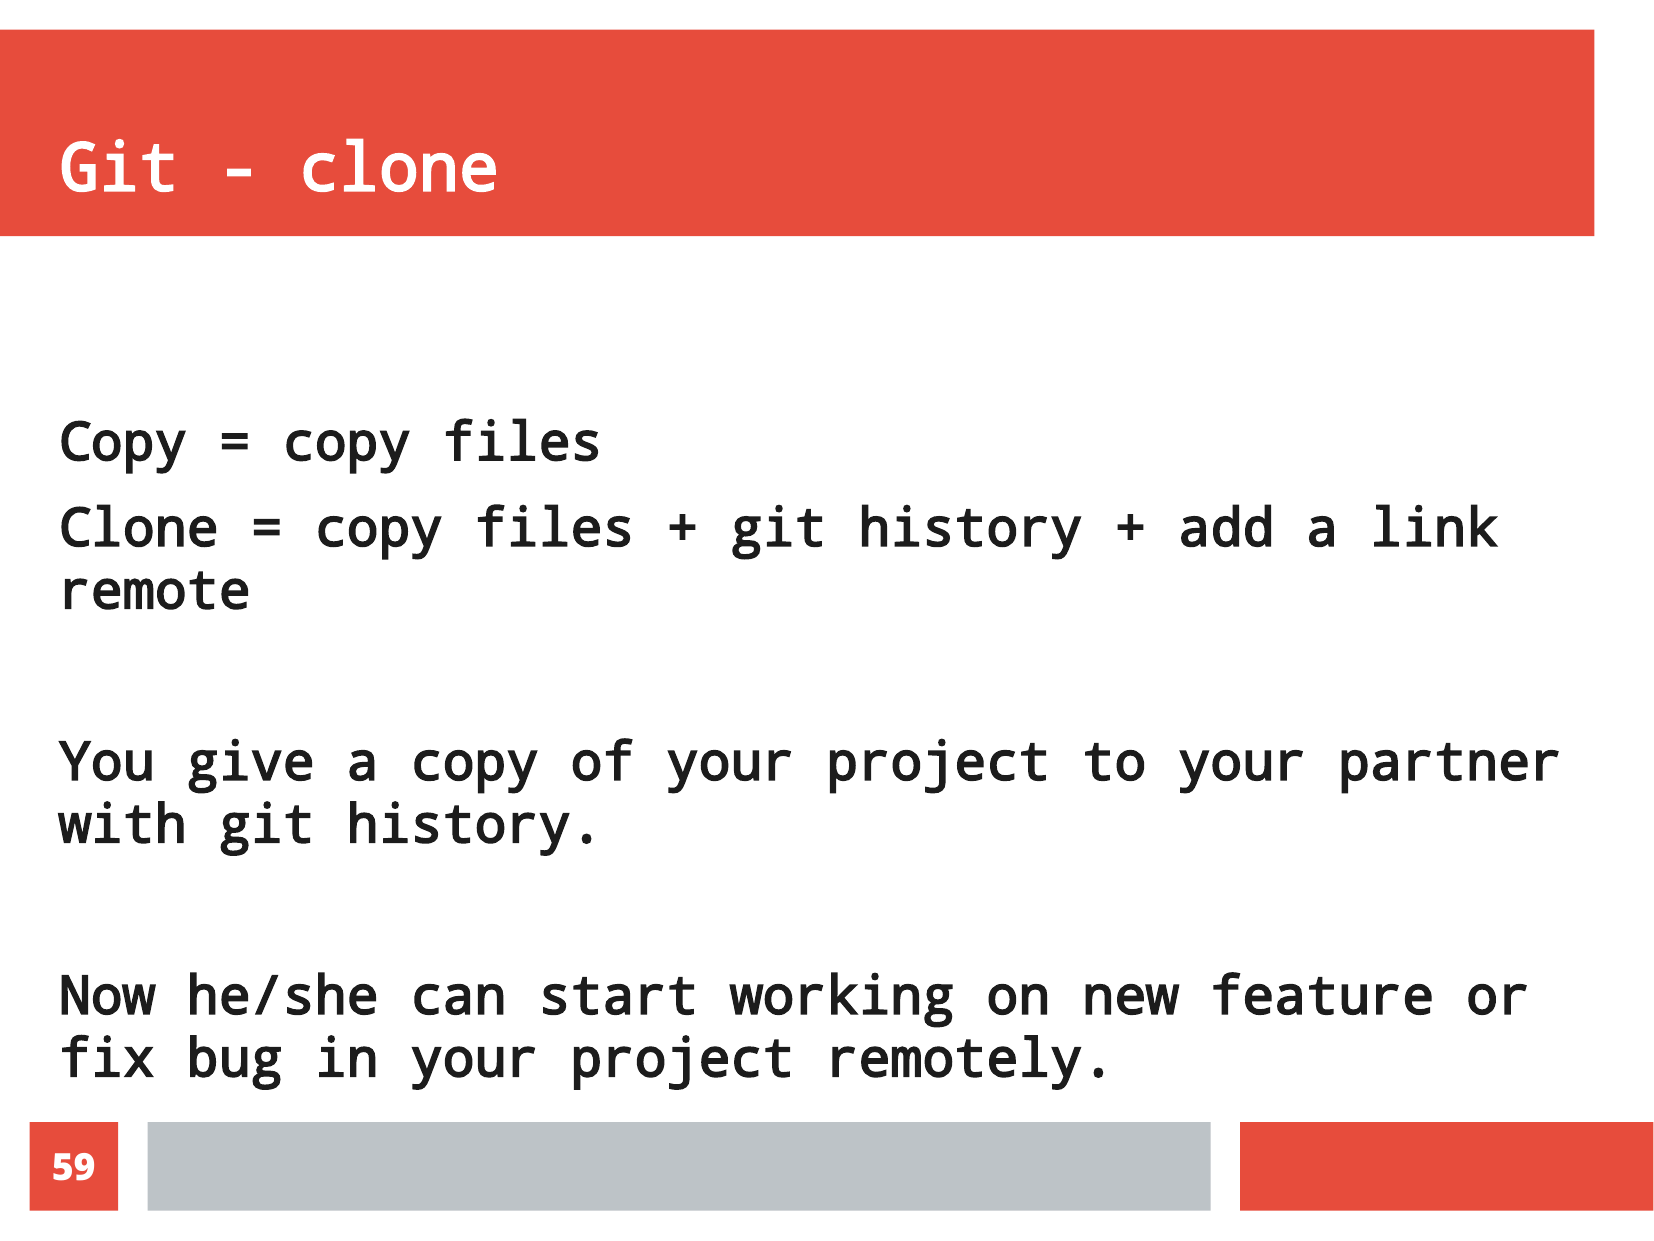

# Git - clone
Copy = copy files
Clone = copy files + git history + add a link remote
You give a copy of your project to your partner with git history.
Now he/she can start working on new feature or fix bug in your project remotely.
59